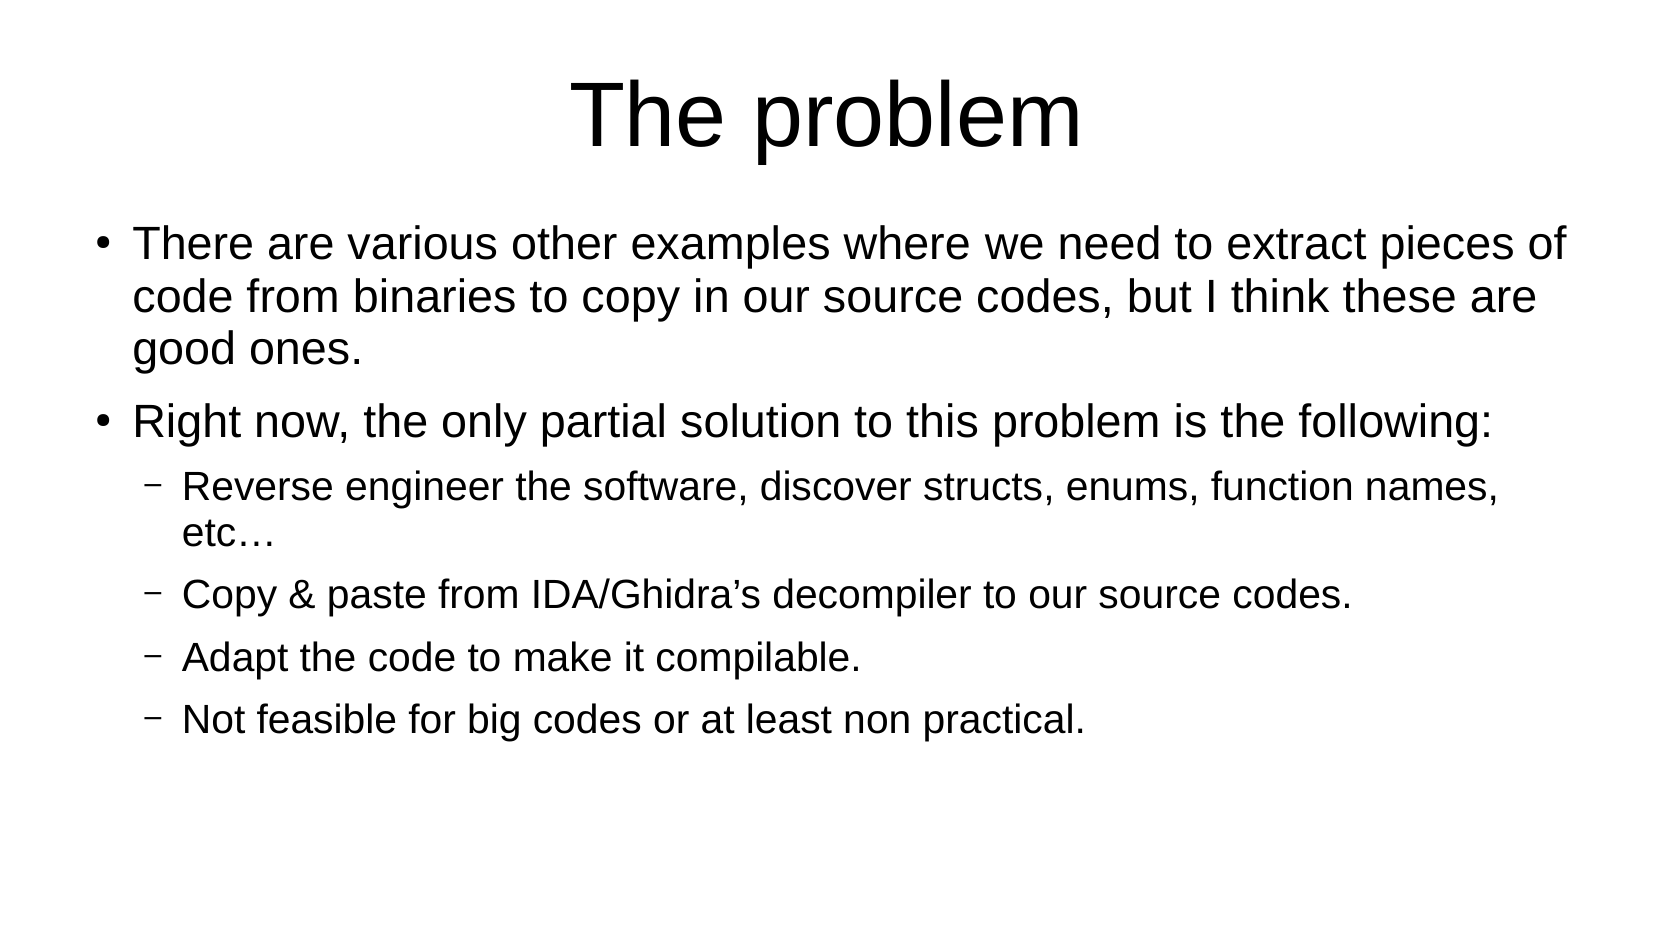

# The problem
There are various other examples where we need to extract pieces of code from binaries to copy in our source codes, but I think these are good ones.
Right now, the only partial solution to this problem is the following:
Reverse engineer the software, discover structs, enums, function names, etc…
Copy & paste from IDA/Ghidra’s decompiler to our source codes.
Adapt the code to make it compilable.
Not feasible for big codes or at least non practical.